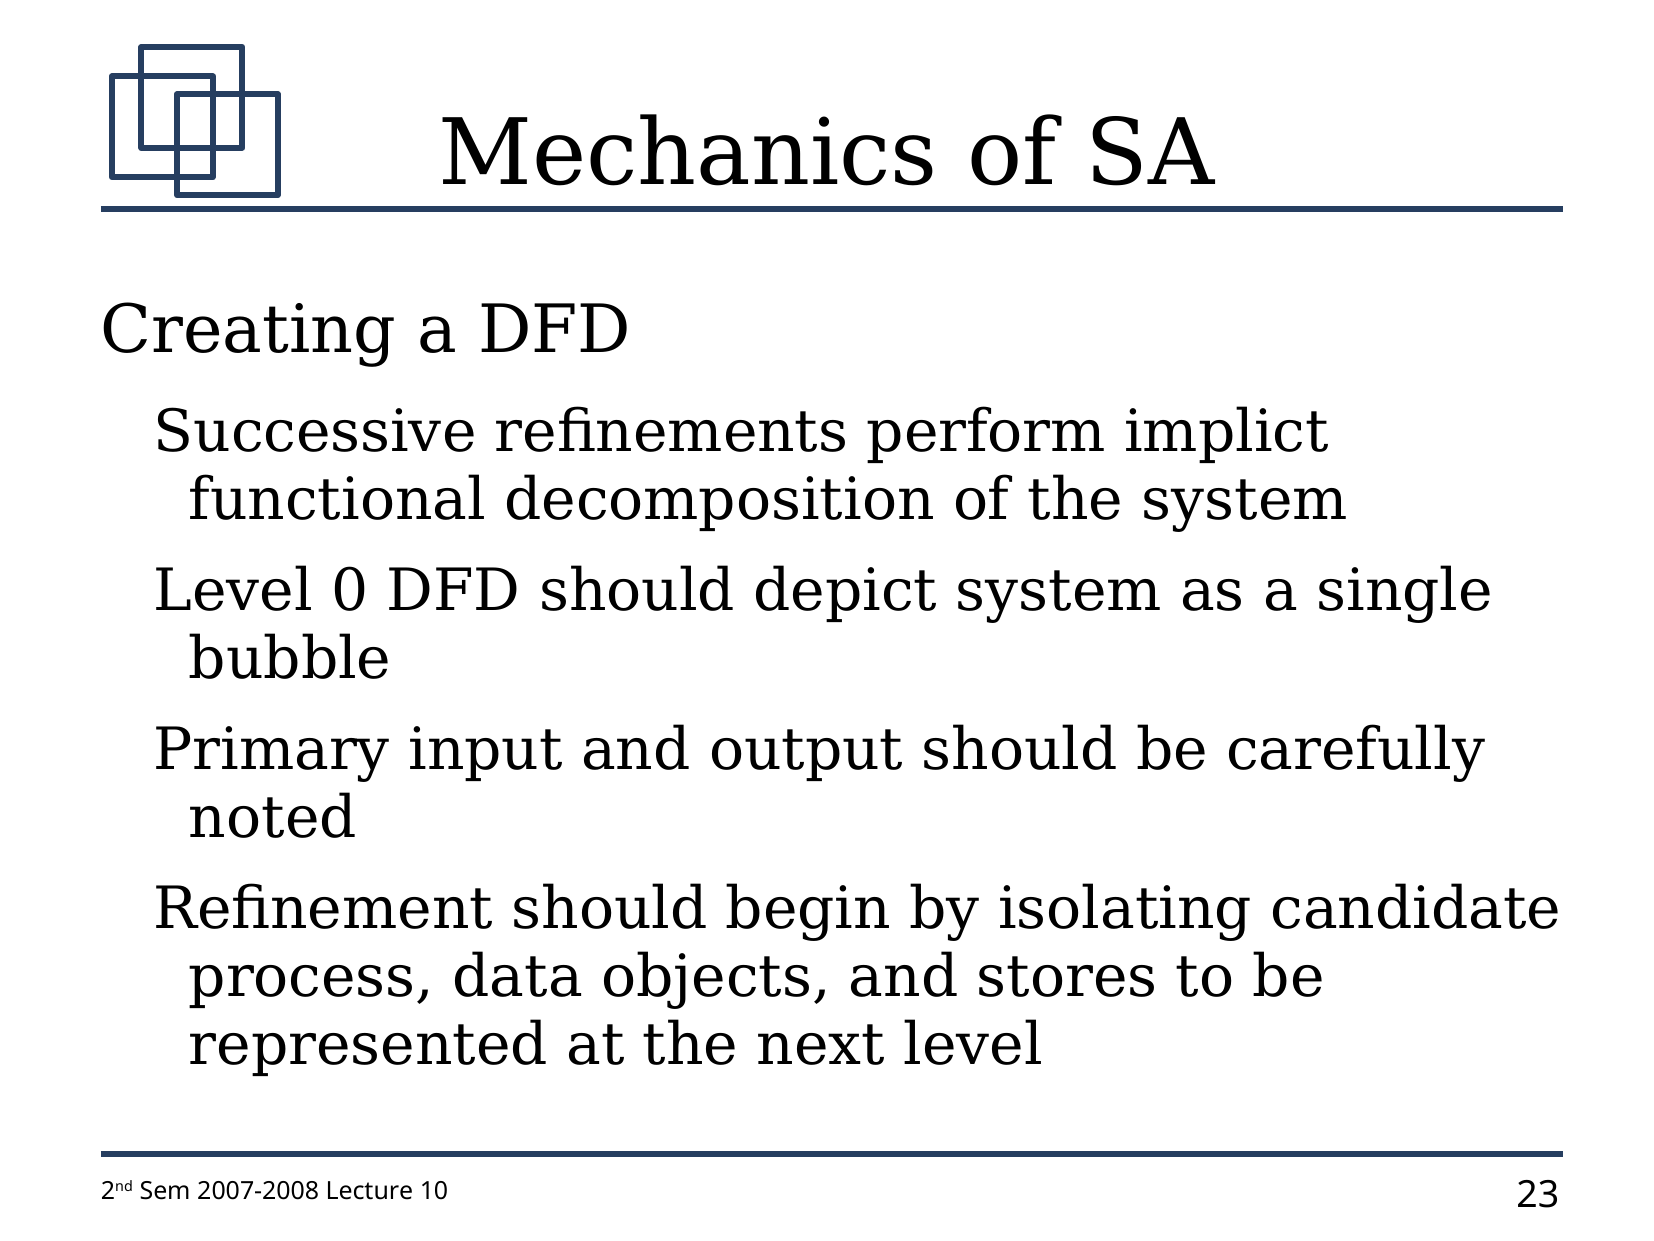

# Mechanics of SA
Creating a DFD
Successive refinements perform implict functional decomposition of the system
Level 0 DFD should depict system as a single bubble
Primary input and output should be carefully noted
Refinement should begin by isolating candidate process, data objects, and stores to be represented at the next level